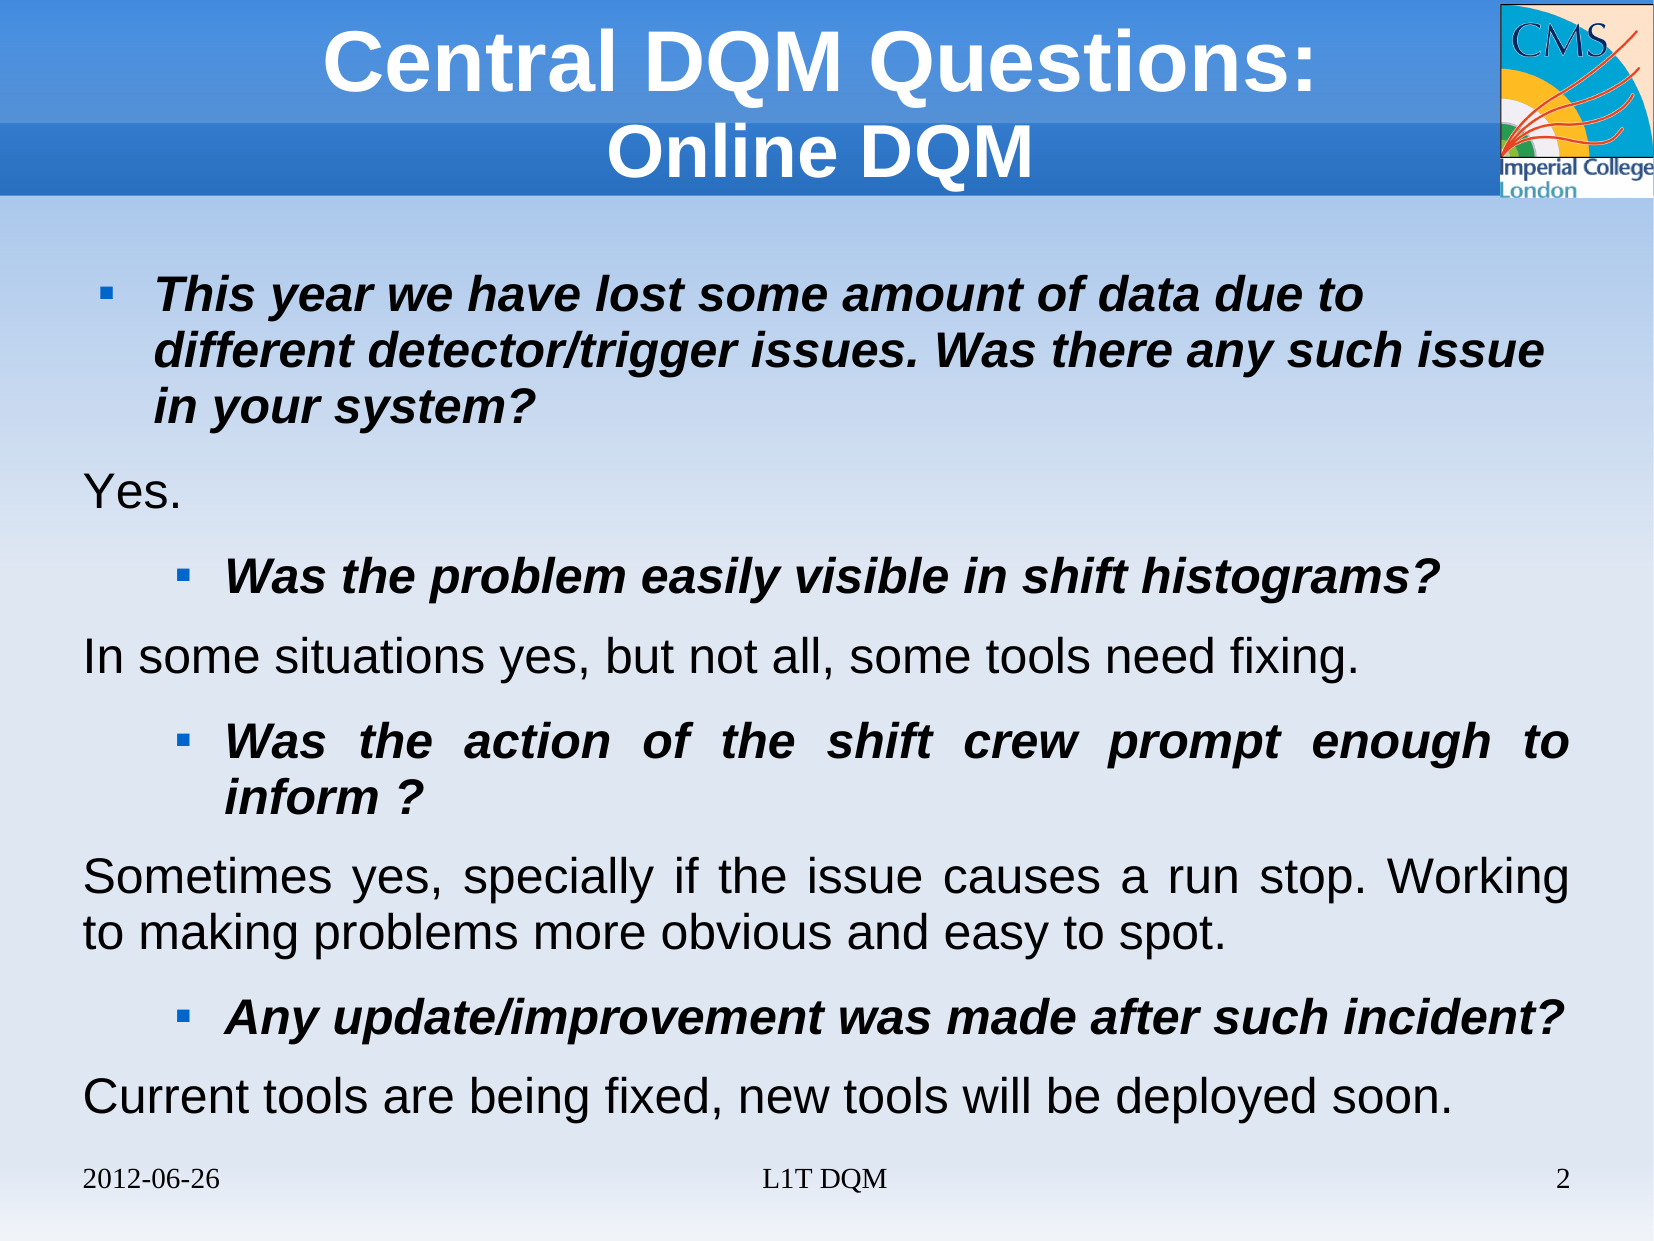

# Central DQM Questions: Online DQM
This year we have lost some amount of data due to different detector/trigger issues. Was there any such issue in your system?
Yes.
Was the problem easily visible in shift histograms?
In some situations yes, but not all, some tools need fixing.
Was the action of the shift crew prompt enough to inform ?
Sometimes yes, specially if the issue causes a run stop. Working to making problems more obvious and easy to spot.
Any update/improvement was made after such incident?
Current tools are being fixed, new tools will be deployed soon.
2012-06-26
L1T DQM
2